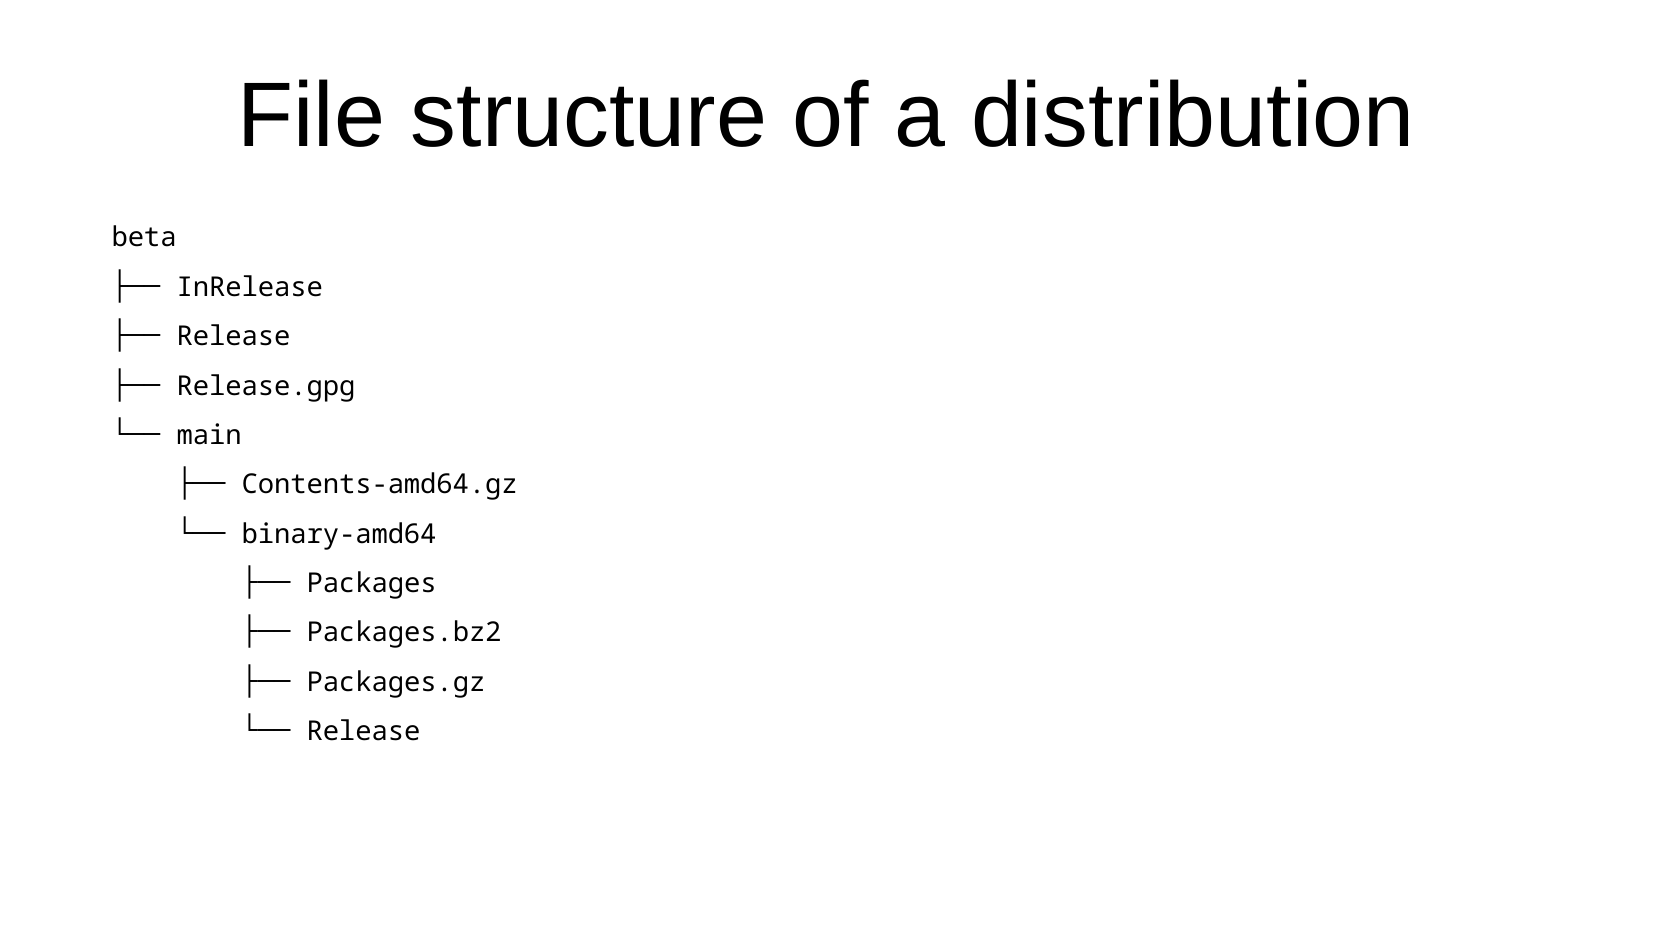

# File structure of a distribution
beta
├── InRelease
├── Release
├── Release.gpg
└── main
 ├── Contents-amd64.gz
 └── binary-amd64
 ├── Packages
 ├── Packages.bz2
 ├── Packages.gz
 └── Release